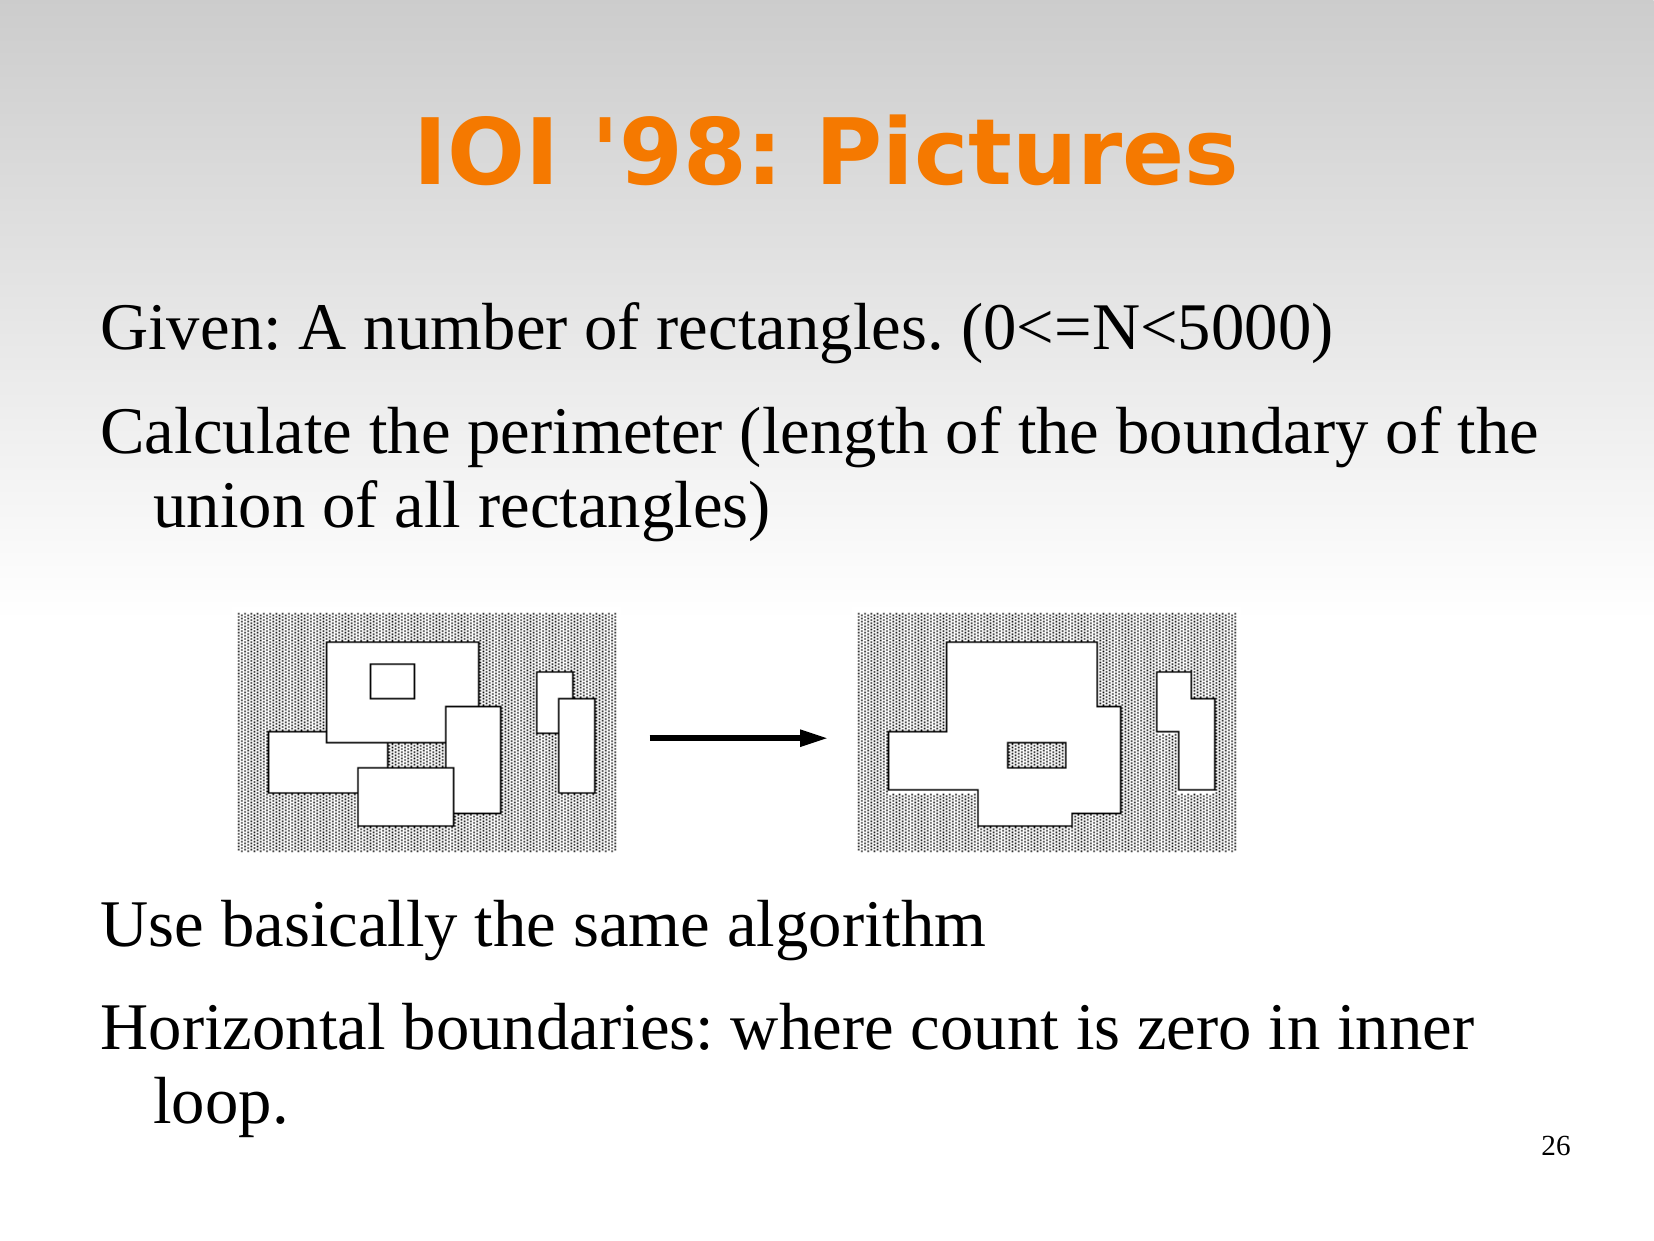

# IOI '98: Pictures
Given: A number of rectangles. (0<=N<5000)
Calculate the perimeter (length of the boundary of the union of all rectangles)
Use basically the same algorithm
Horizontal boundaries: where count is zero in inner loop.
26